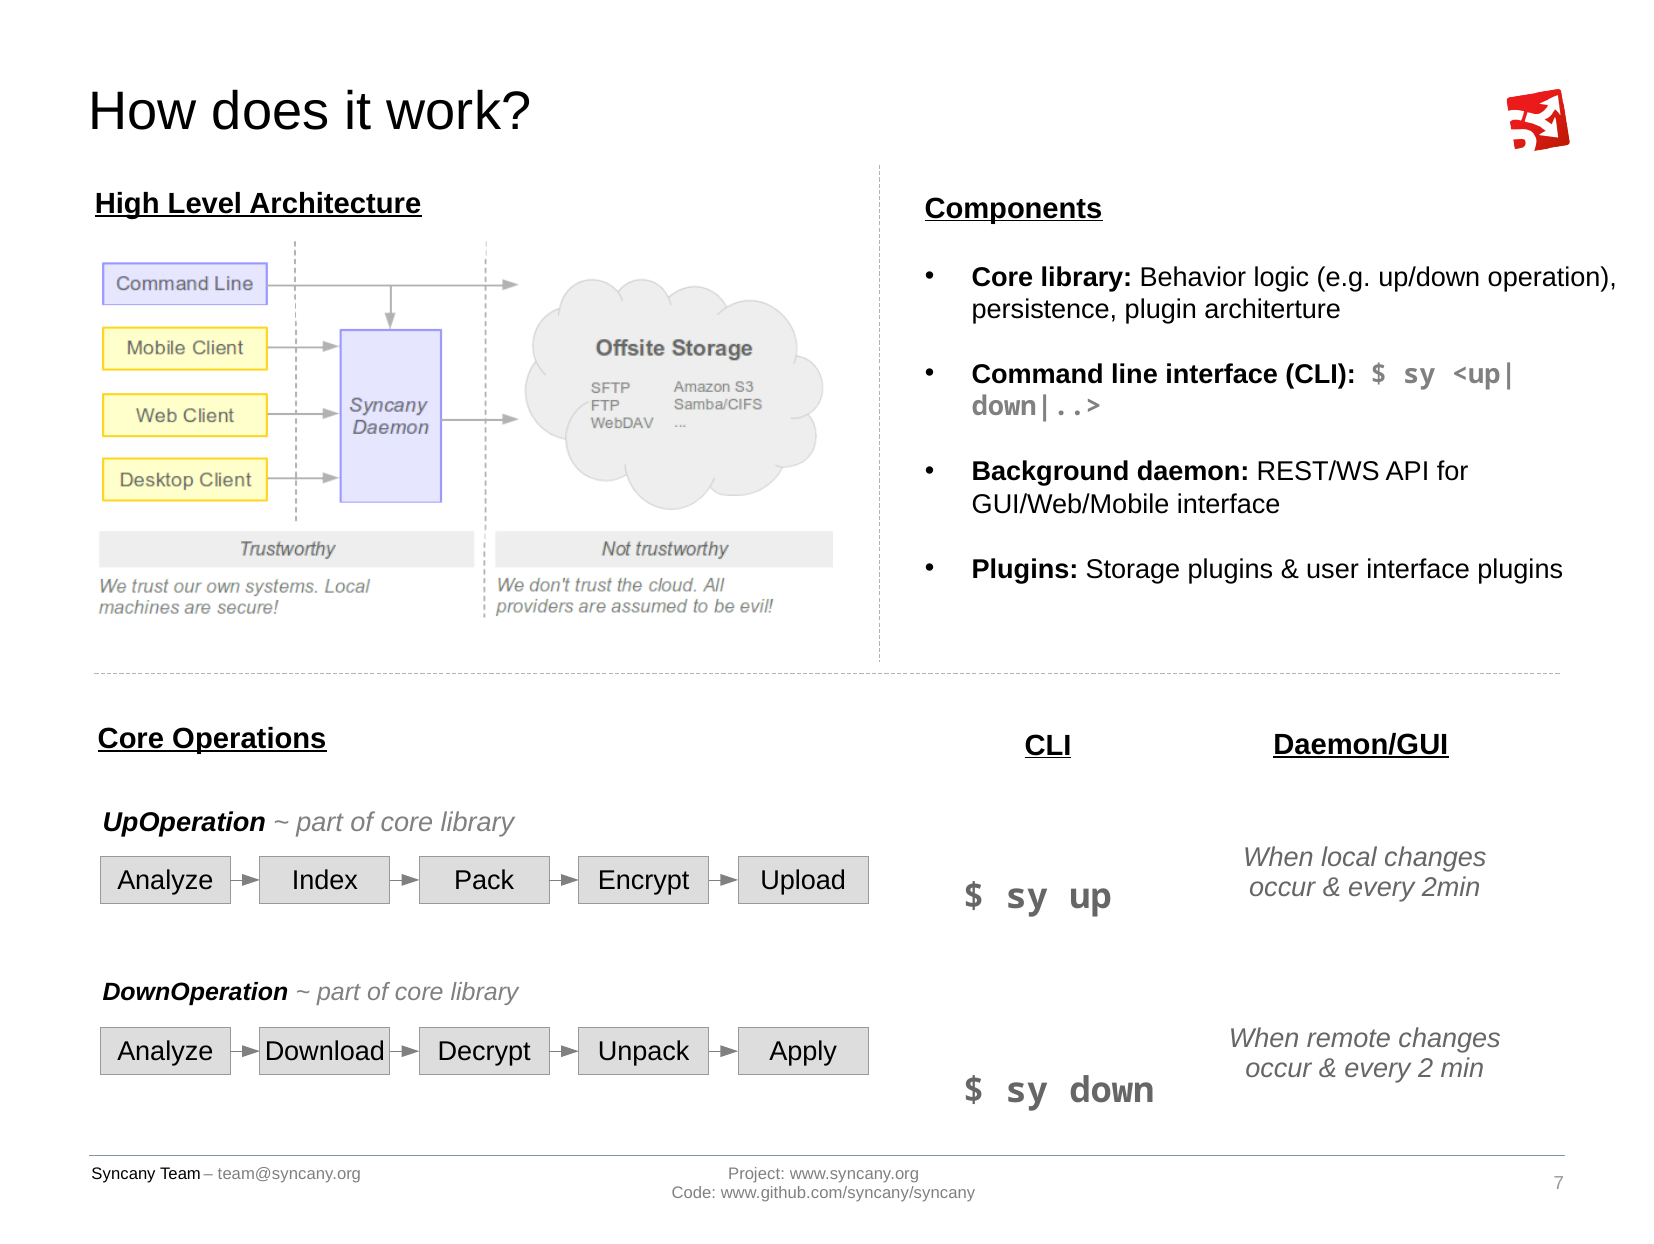

# How does it work?
High Level Architecture
Components
Core library: Behavior logic (e.g. up/down operation), persistence, plugin architerture
Command line interface (CLI): $ sy <up|down|..>
Background daemon: REST/WS API for GUI/Web/Mobile interface
Plugins: Storage plugins & user interface plugins
Core Operations
Daemon/GUI
CLI
$ sy up
$ sy down
When local changes
occur & every 2min
When remote changes
occur & every 2 min
UpOperation ~ part of core library
Analyze
Index
Pack
Encrypt
Upload
DownOperation ~ part of core library
Analyze
Download
Decrypt
Unpack
Apply